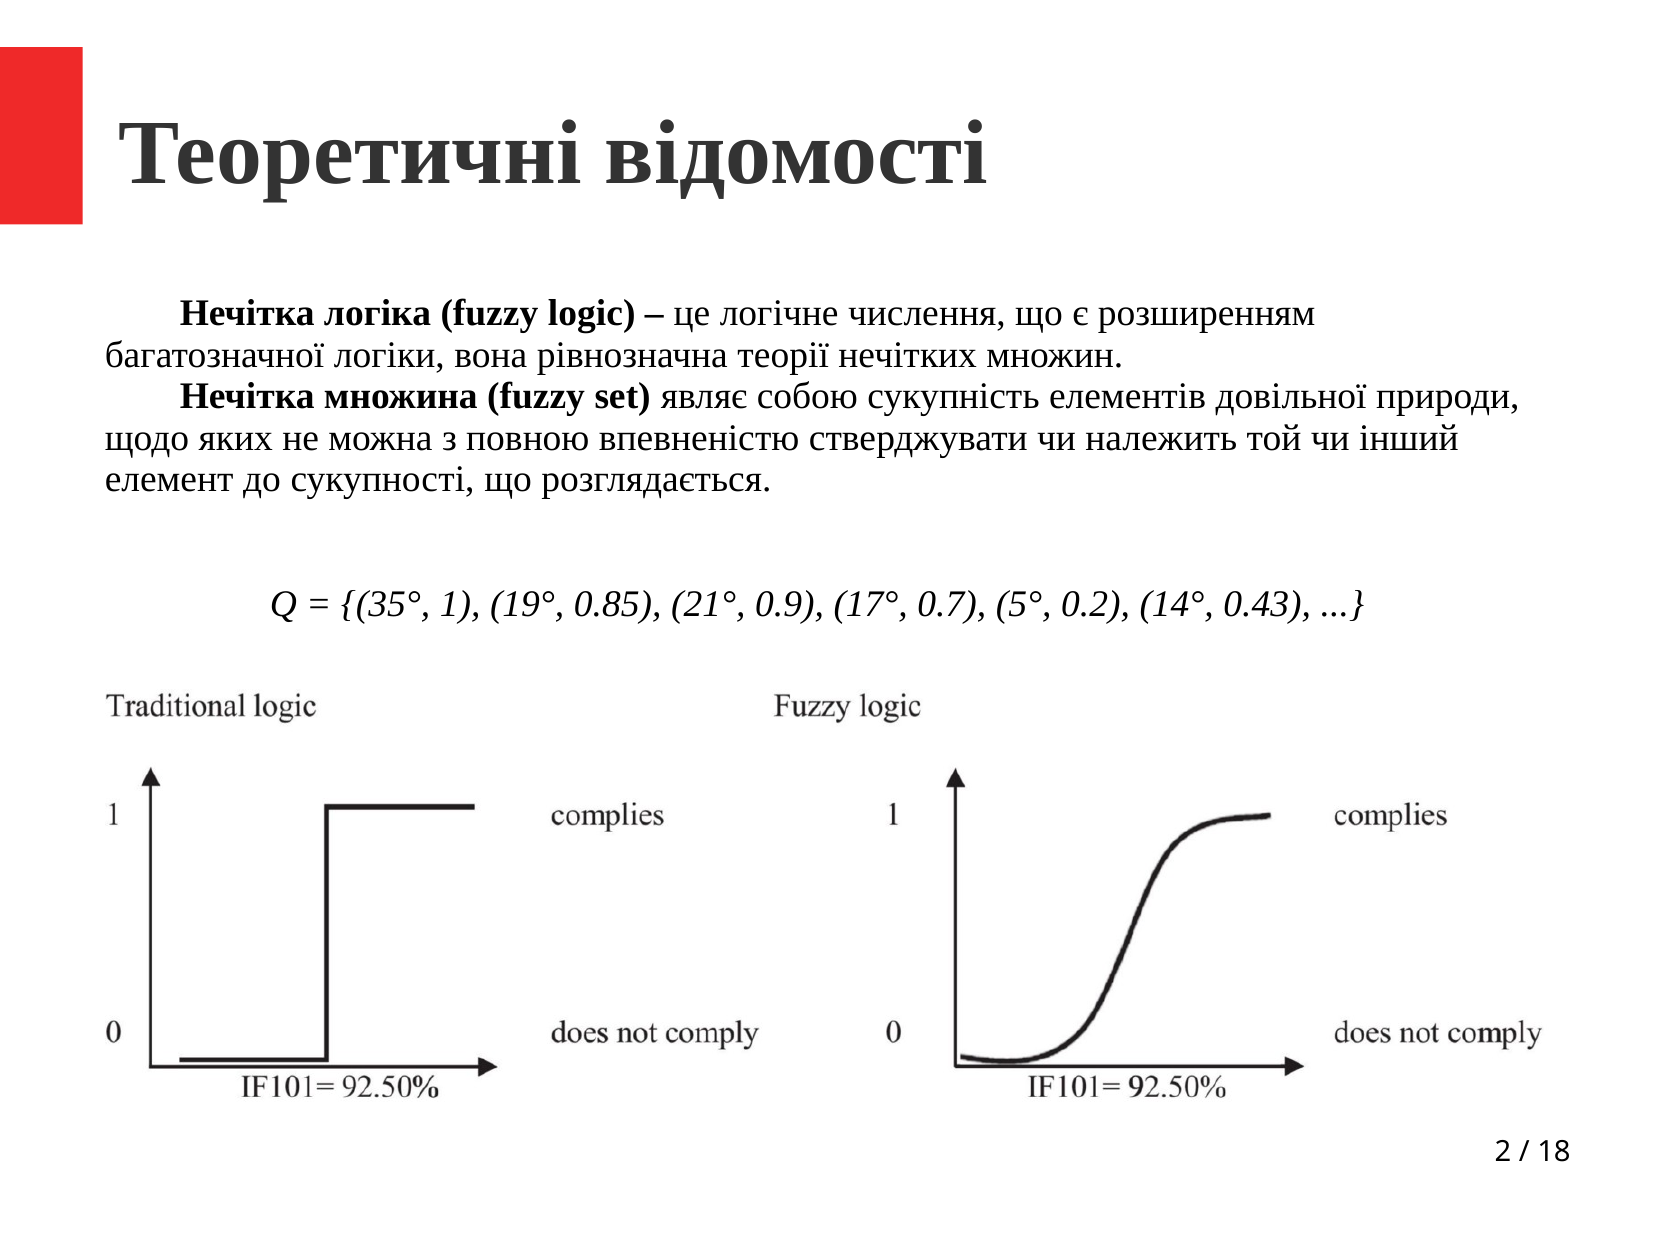

# Теоретичні відомості
	Нечітка логіка (fuzzy logic) – це логічне числення, що є розширенням багатозначної логіки, вона рівнозначна теорії нечітких множин.
	Нечітка множина (fuzzy set) являє собою сукупність елементів довільної природи, щодо яких не можна з повною впевненістю стверджувати чи належить той чи інший елемент до сукупності, що розглядається.
Q = {(35°, 1), (19°, 0.85), (21°, 0.9), (17°, 0.7), (5°, 0.2), (14°, 0.43), ...}
2